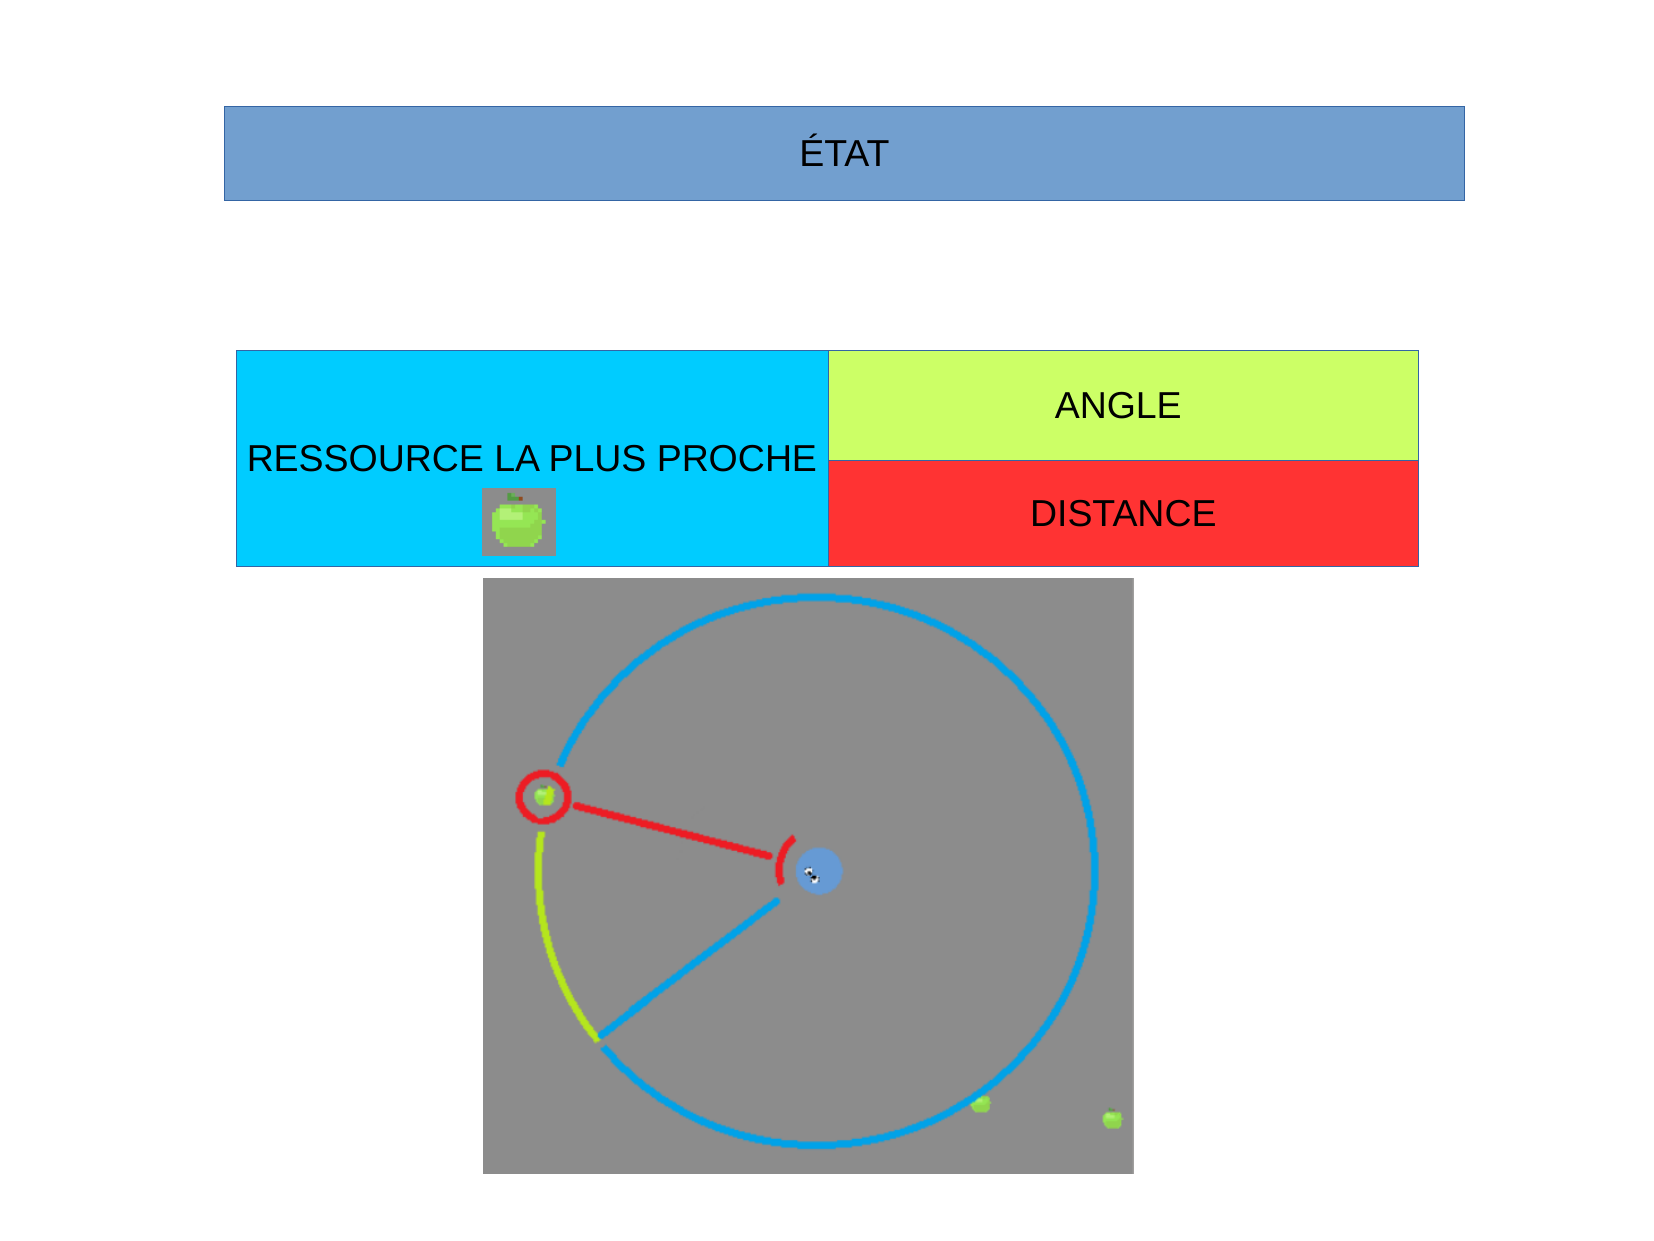

#
ÉTAT
RESSOURCE LA PLUS PROCHE
ANGLE
DISTANCE